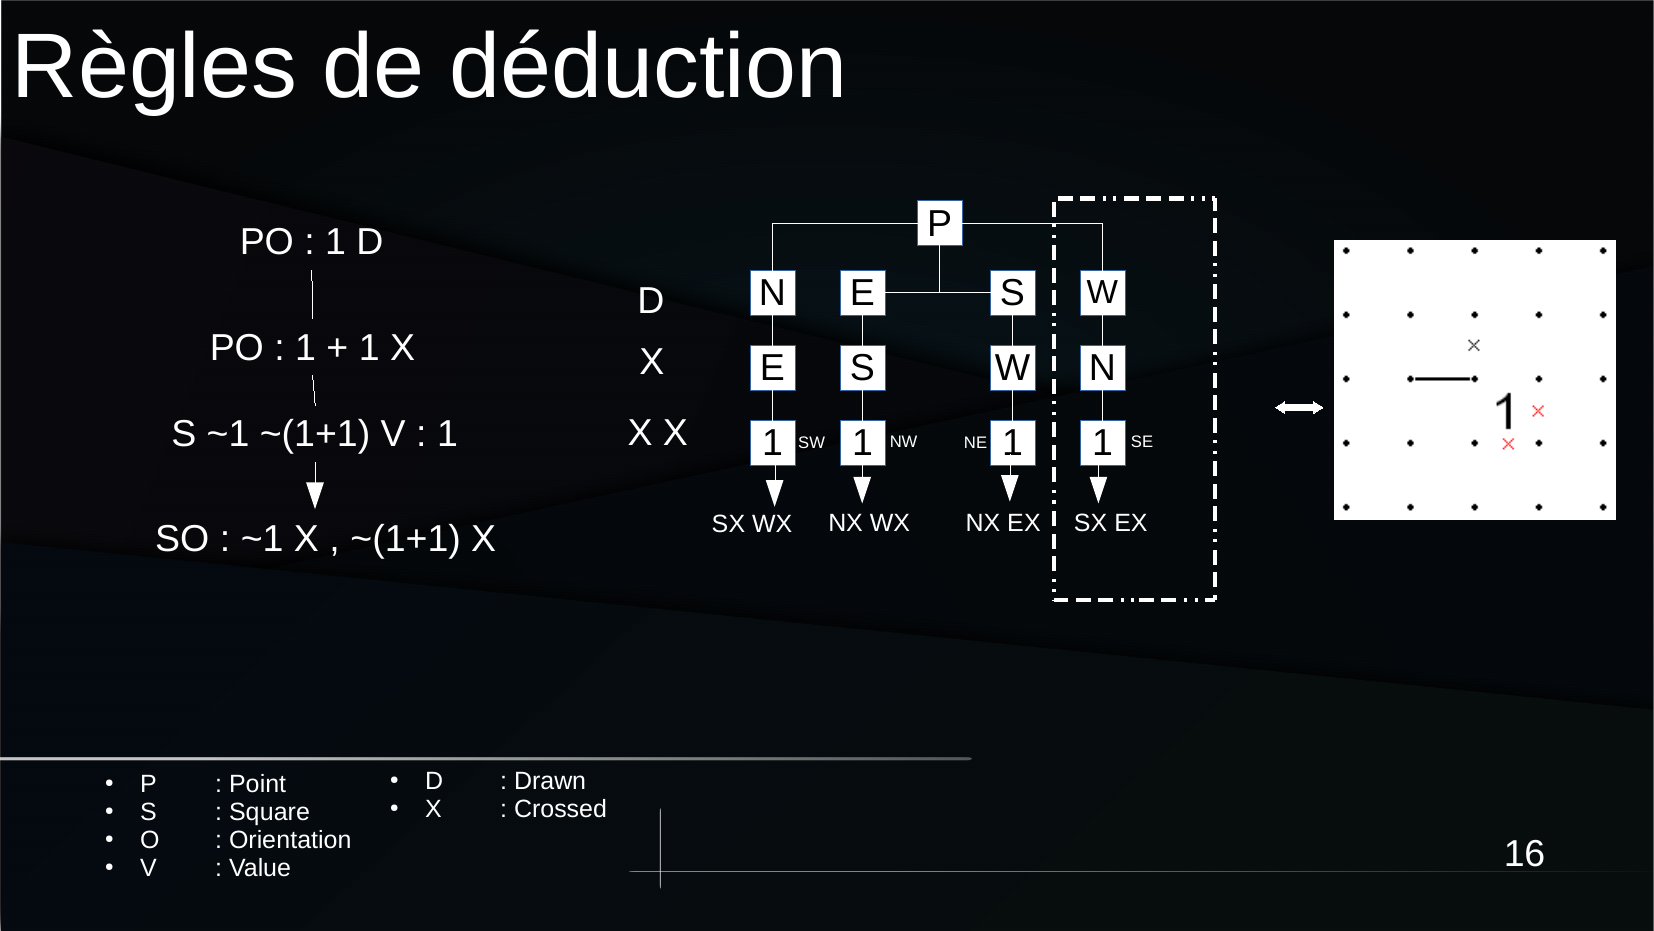

# Règles de déduction
P
PO : 1 D
N
E
S
W
D
PO : 1 + 1 X
X
E
S
W
N
X X
S ~1 ~(1+1) V : 1
1
1
1
1
NW
SE
NE
SW
NX WX
NX EX
SX EX
SX WX
SO : ~1 X , ~(1+1) X
D	: Drawn
X 	: Crossed
P 	: Point
S	: Square
O	: Orientation
V	: Value